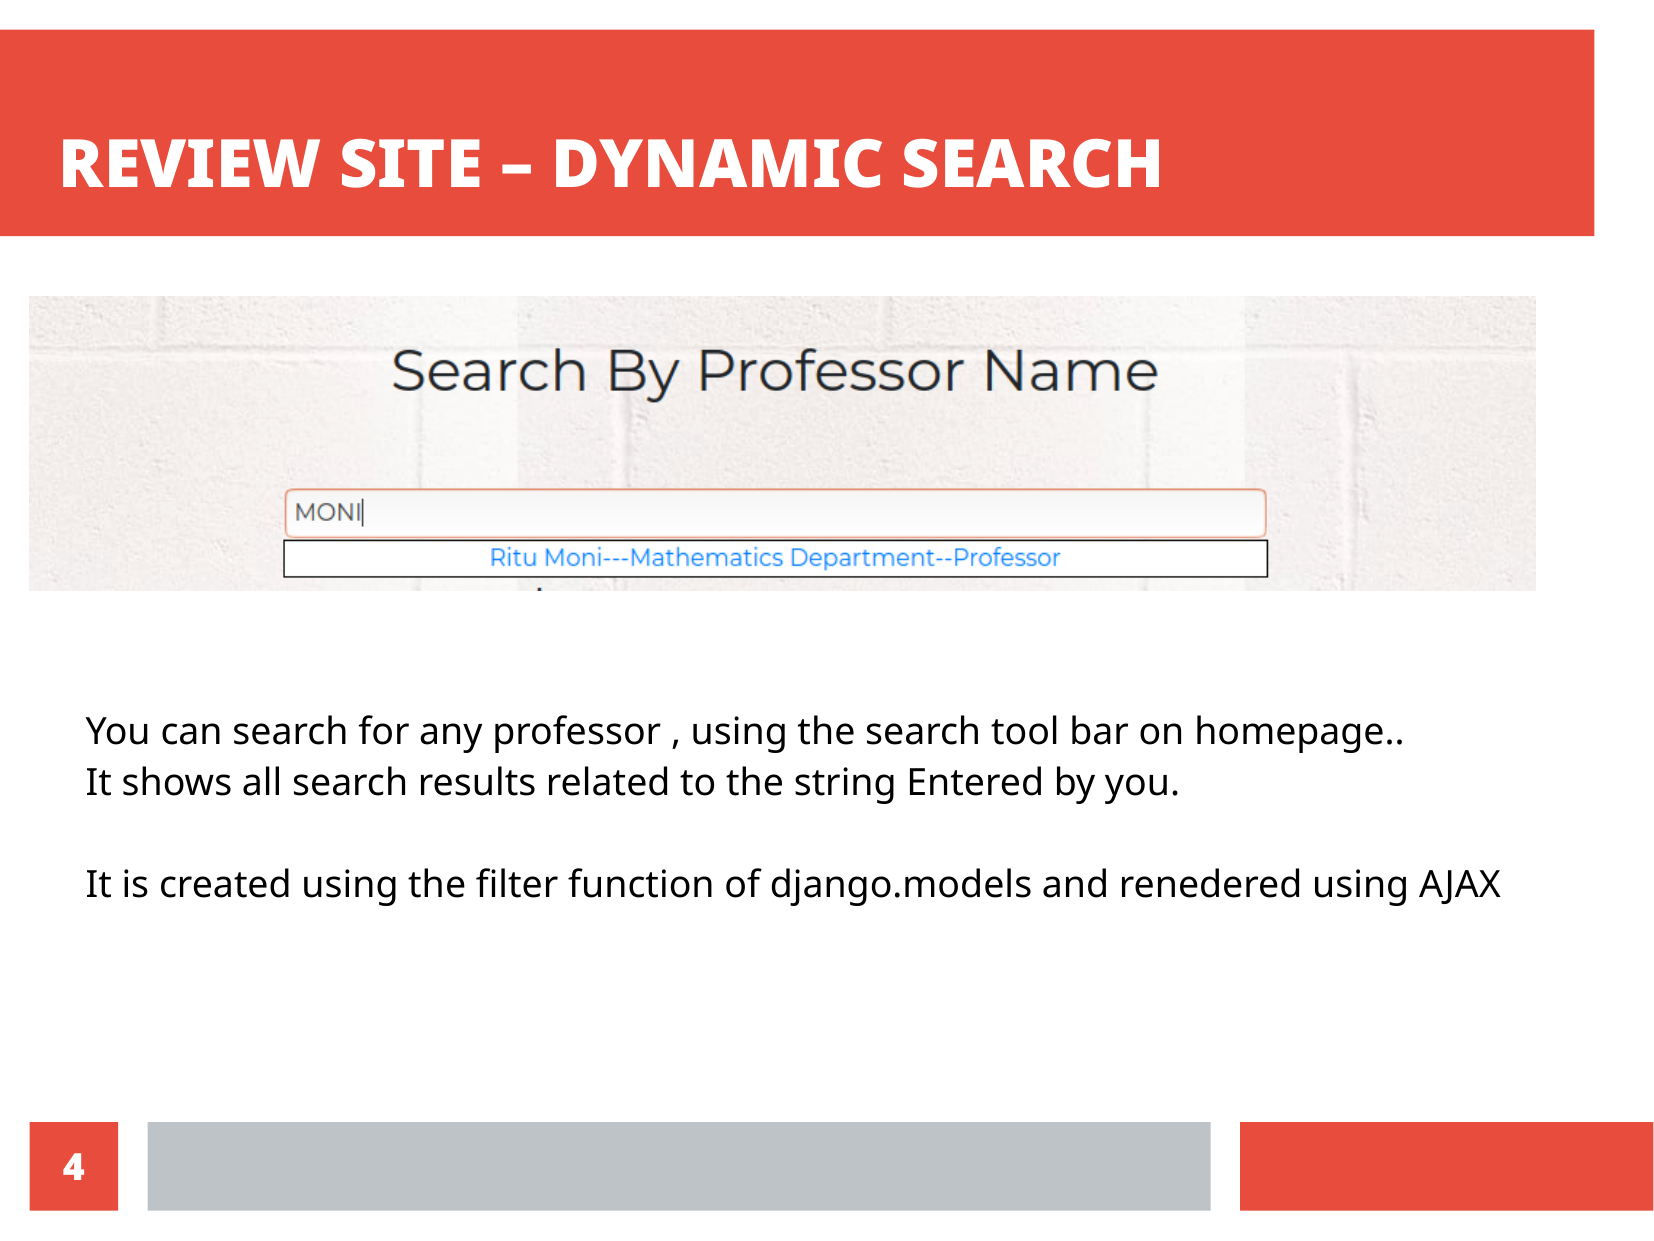

# REVIEW SITE – DYNAMIC SEARCH
You can search for any professor , using the search tool bar on homepage..
It shows all search results related to the string Entered by you.
It is created using the filter function of django.models and renedered using AJAX
4